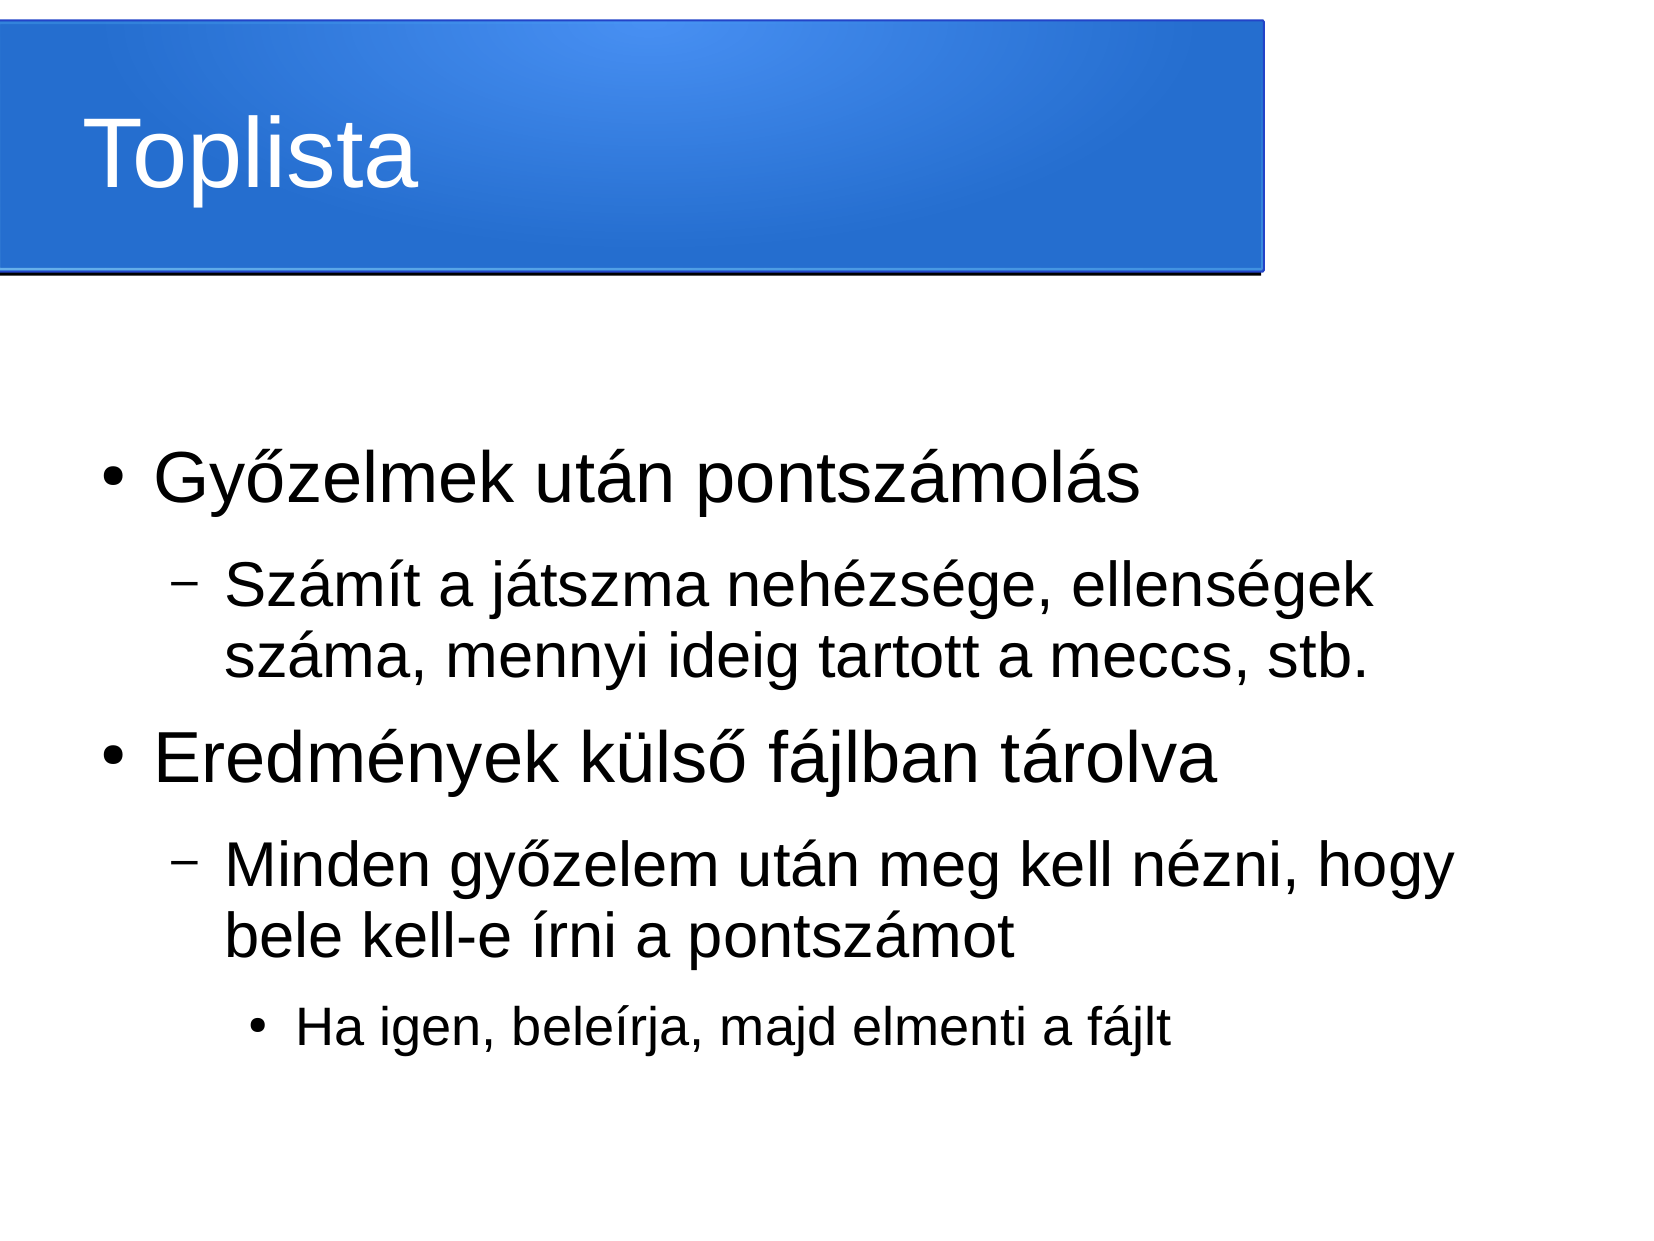

# Toplista
Győzelmek után pontszámolás
Számít a játszma nehézsége, ellenségek száma, mennyi ideig tartott a meccs, stb.
Eredmények külső fájlban tárolva
Minden győzelem után meg kell nézni, hogy bele kell-e írni a pontszámot
Ha igen, beleírja, majd elmenti a fájlt